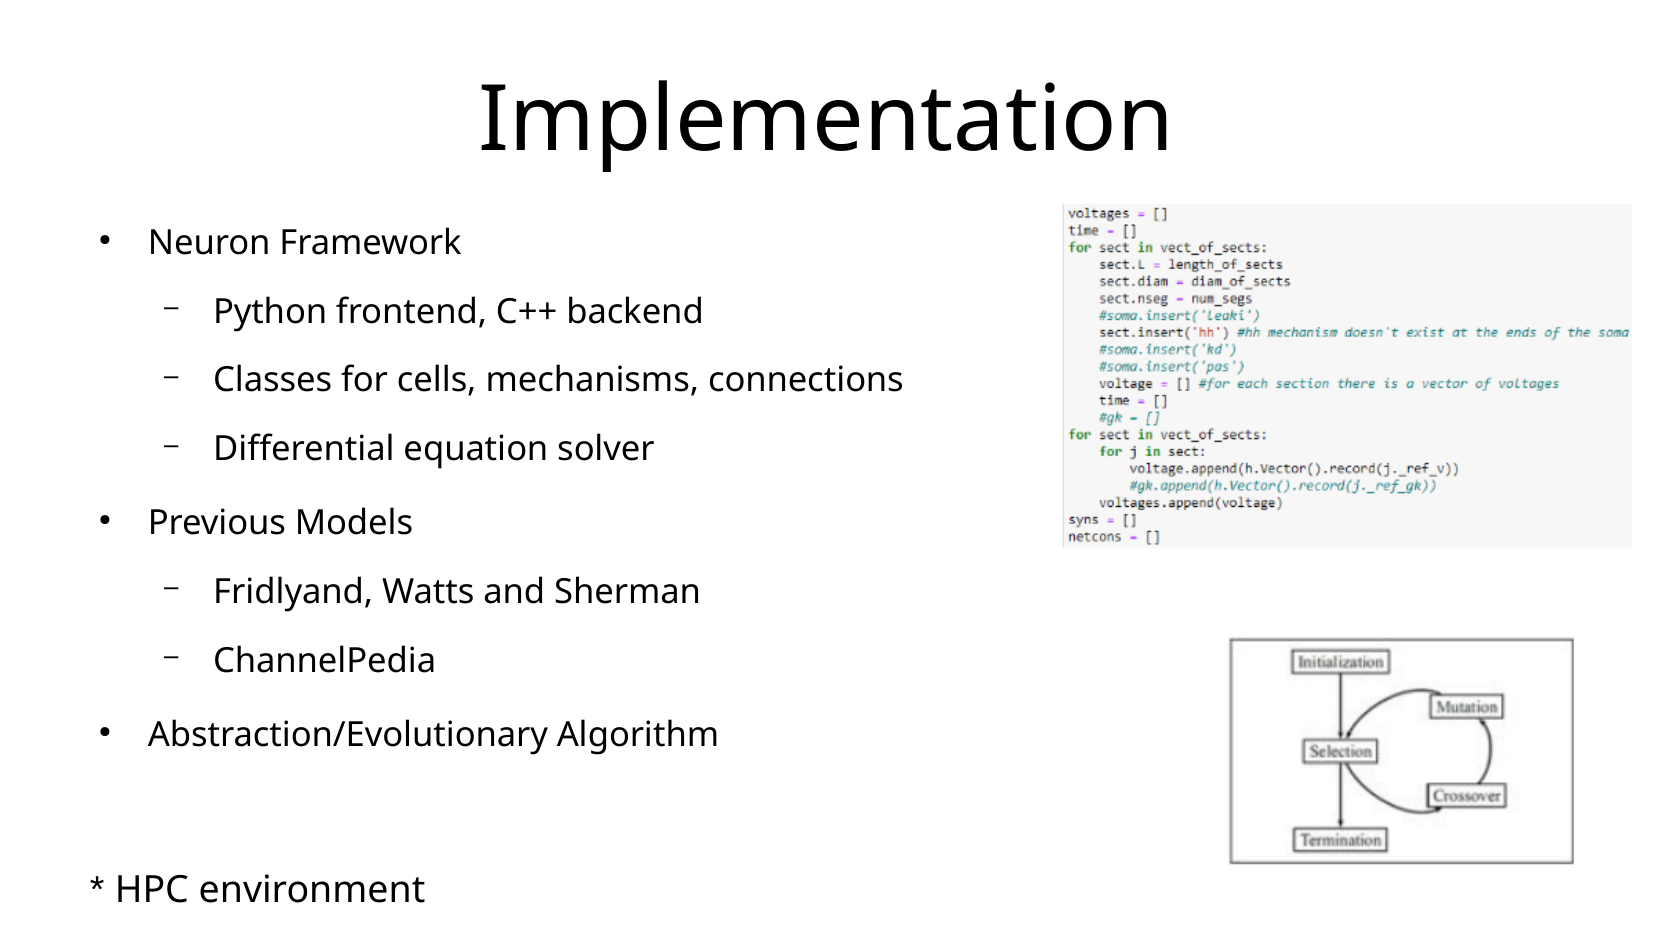

# Implementation
Neuron Framework
Python frontend, C++ backend
Classes for cells, mechanisms, connections
Differential equation solver
Previous Models
Fridlyand, Watts and Sherman
ChannelPedia
Abstraction/Evolutionary Algorithm
* HPC environment